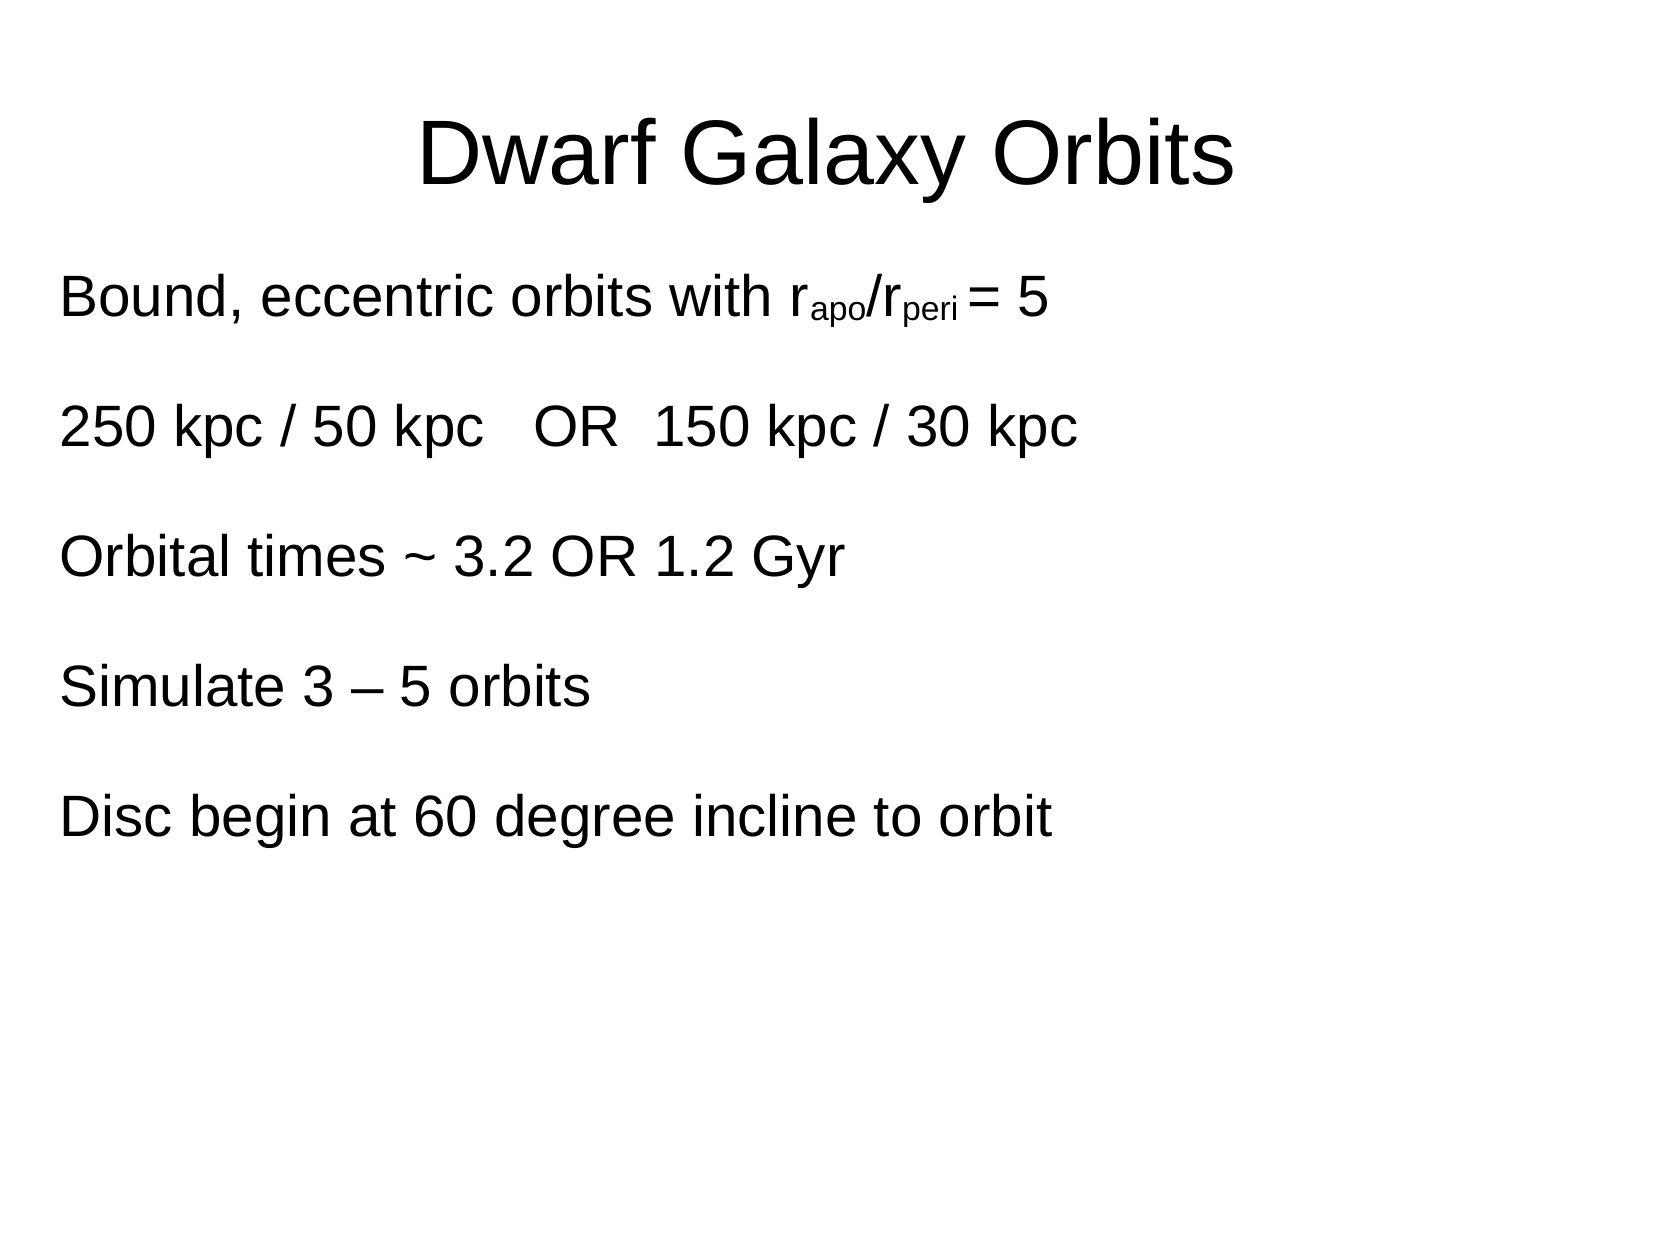

# Dwarf Galaxy Orbits
Bound, eccentric orbits with rapo/rperi = 5
250 kpc / 50 kpc OR 150 kpc / 30 kpc
Orbital times ~ 3.2 OR 1.2 Gyr
Simulate 3 – 5 orbits
Disc begin at 60 degree incline to orbit